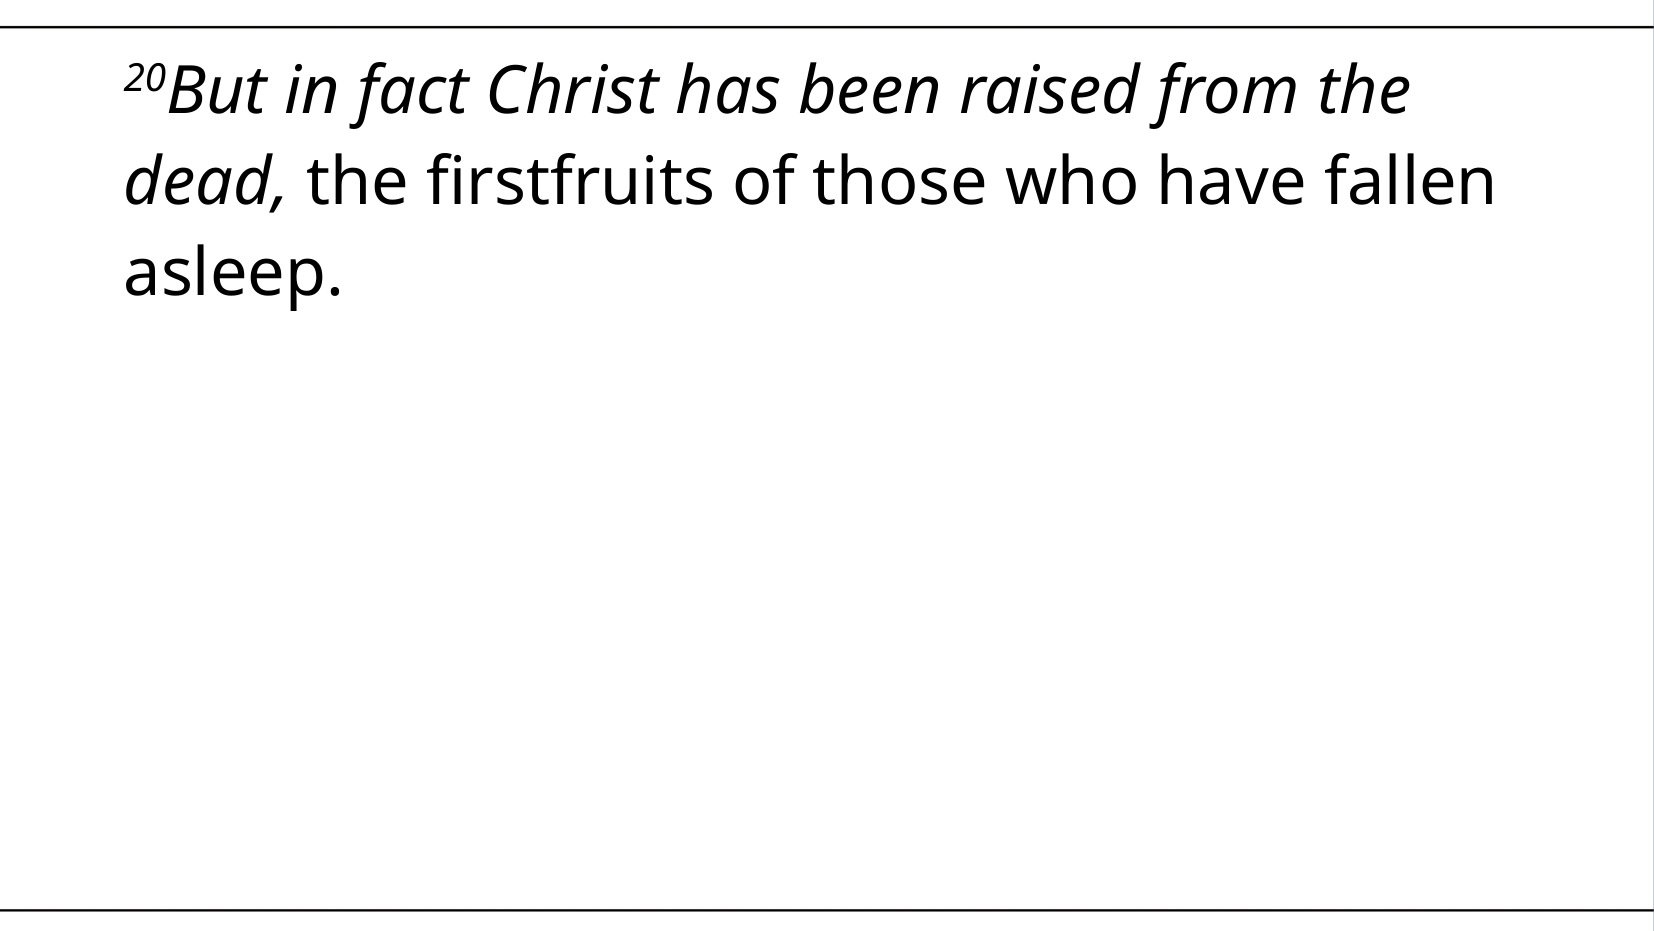

20But in fact Christ has been raised from the dead, the firstfruits of those who have fallen asleep.